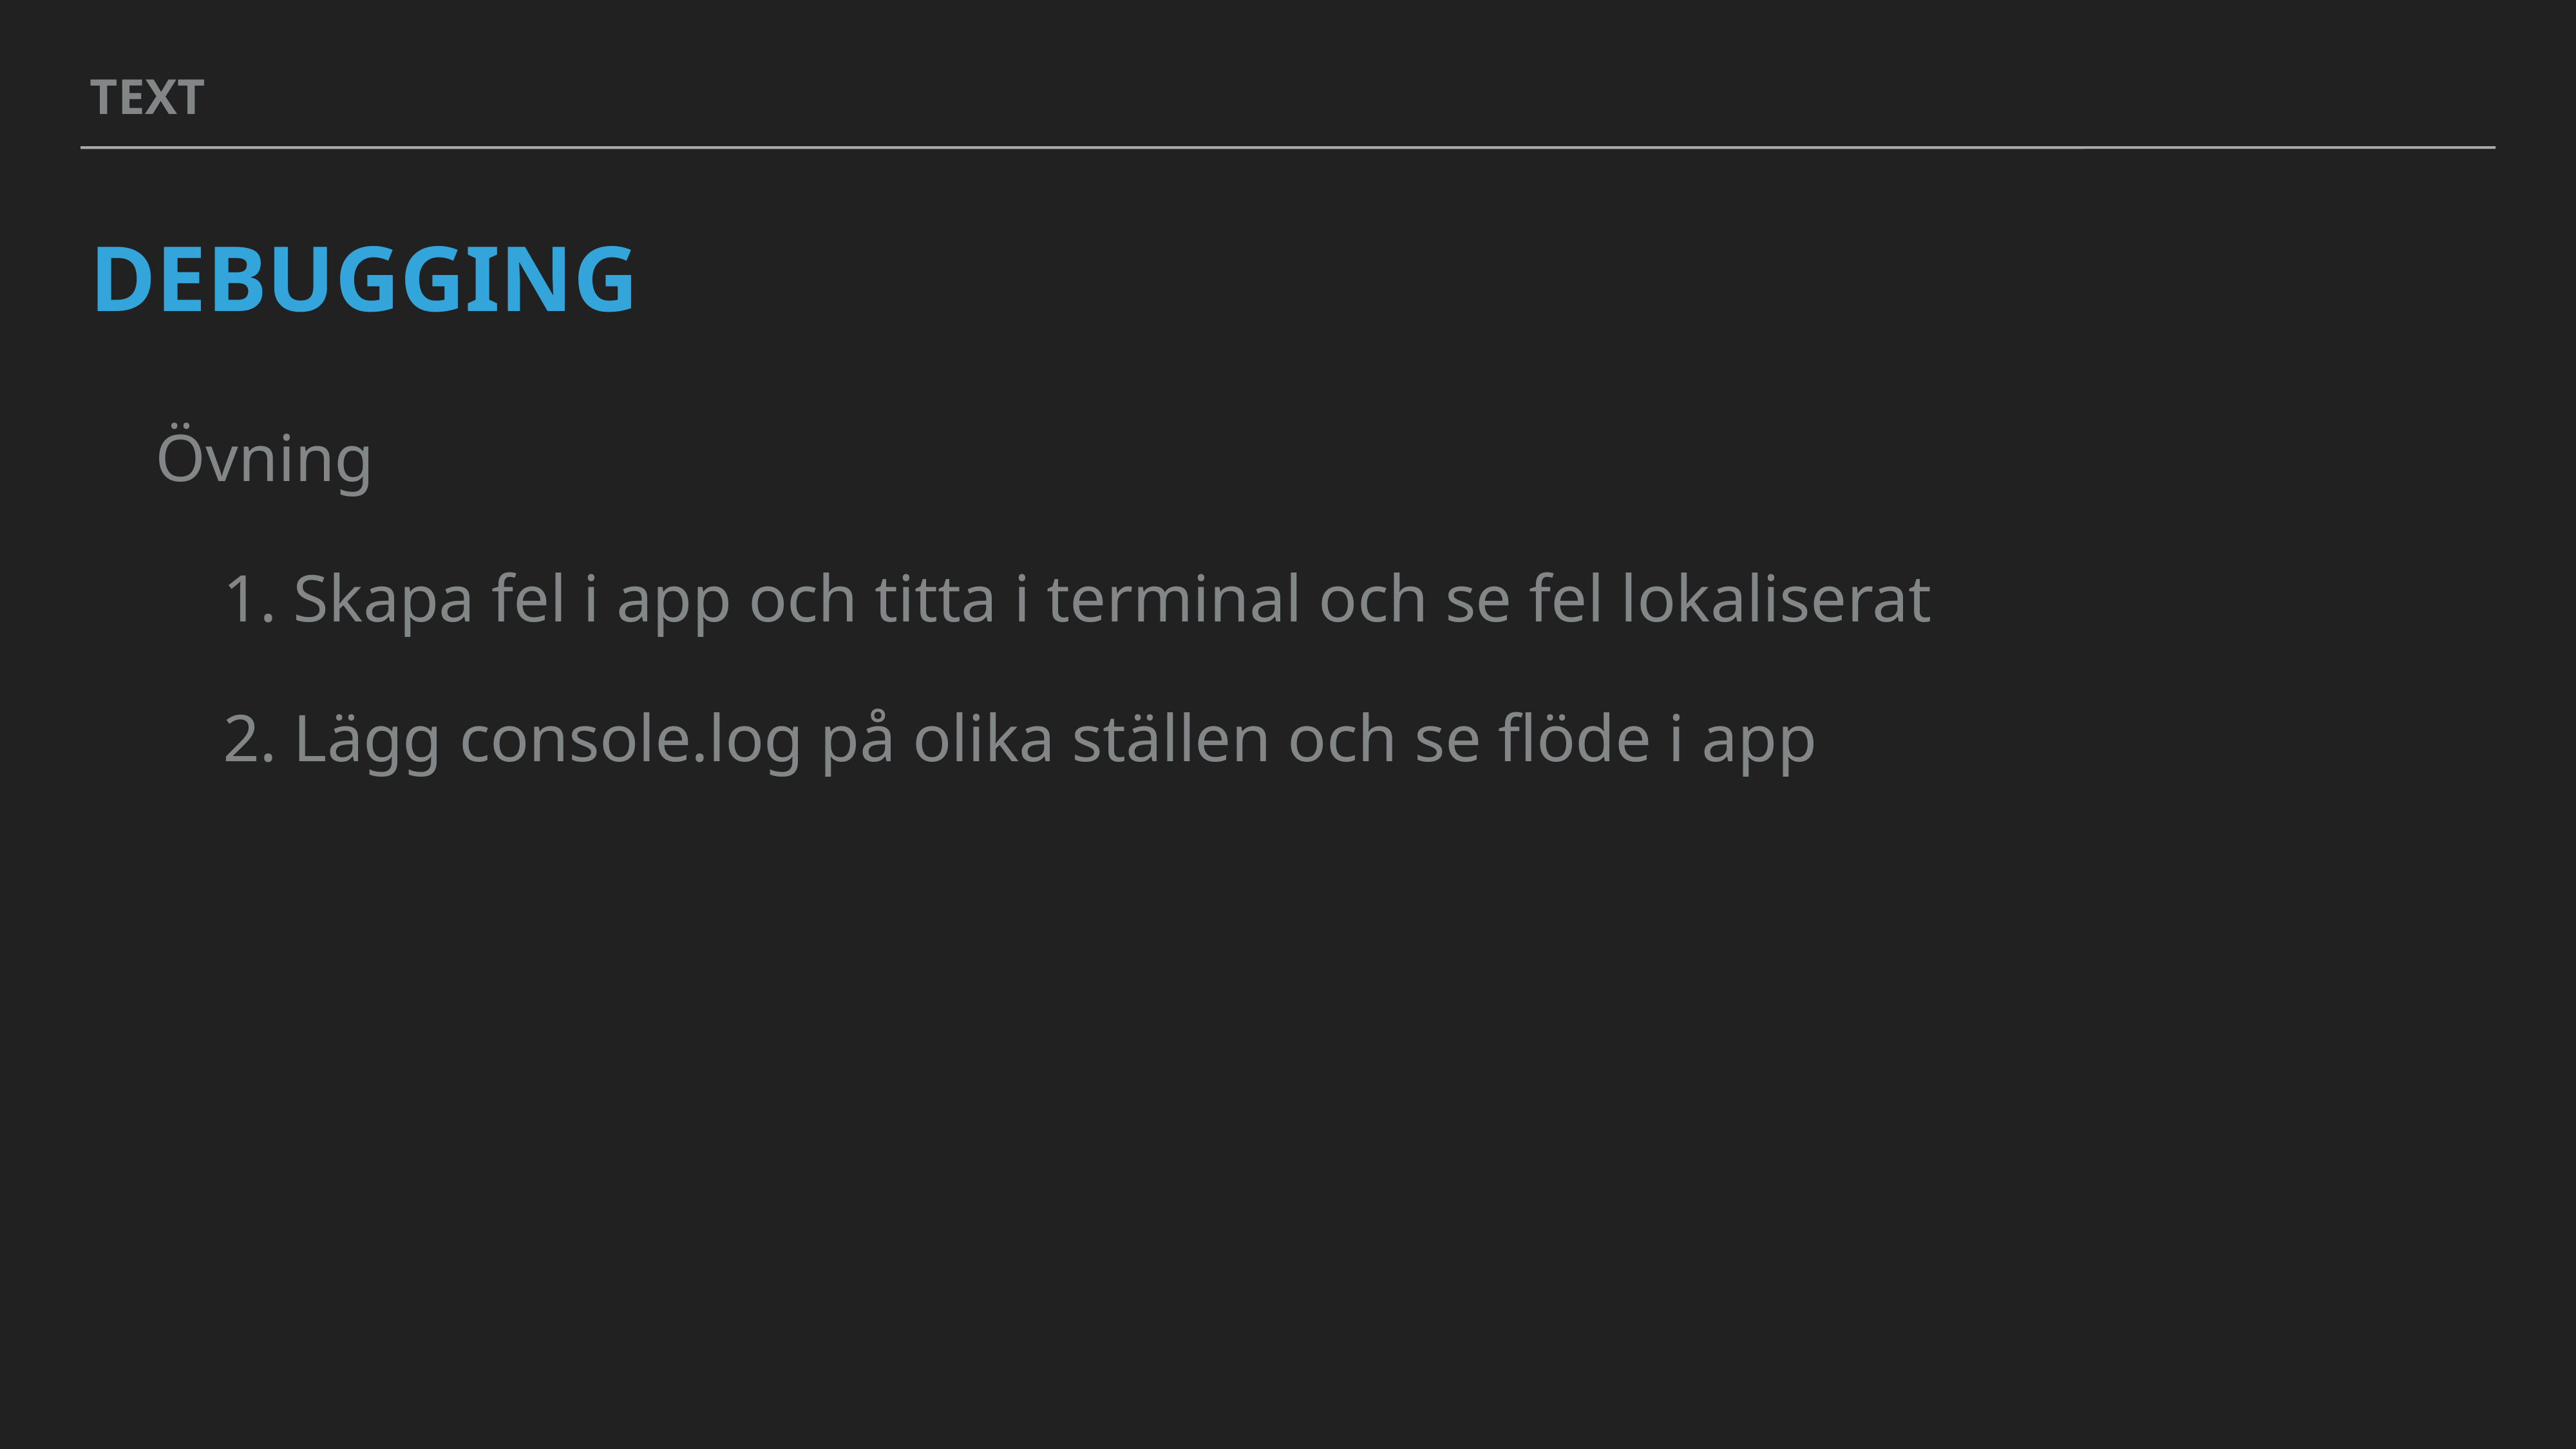

Debugging
Övning
1. Skapa fel i app och titta i terminal och se fel lokaliserat
2. Lägg console.log på olika ställen och se flöde i app